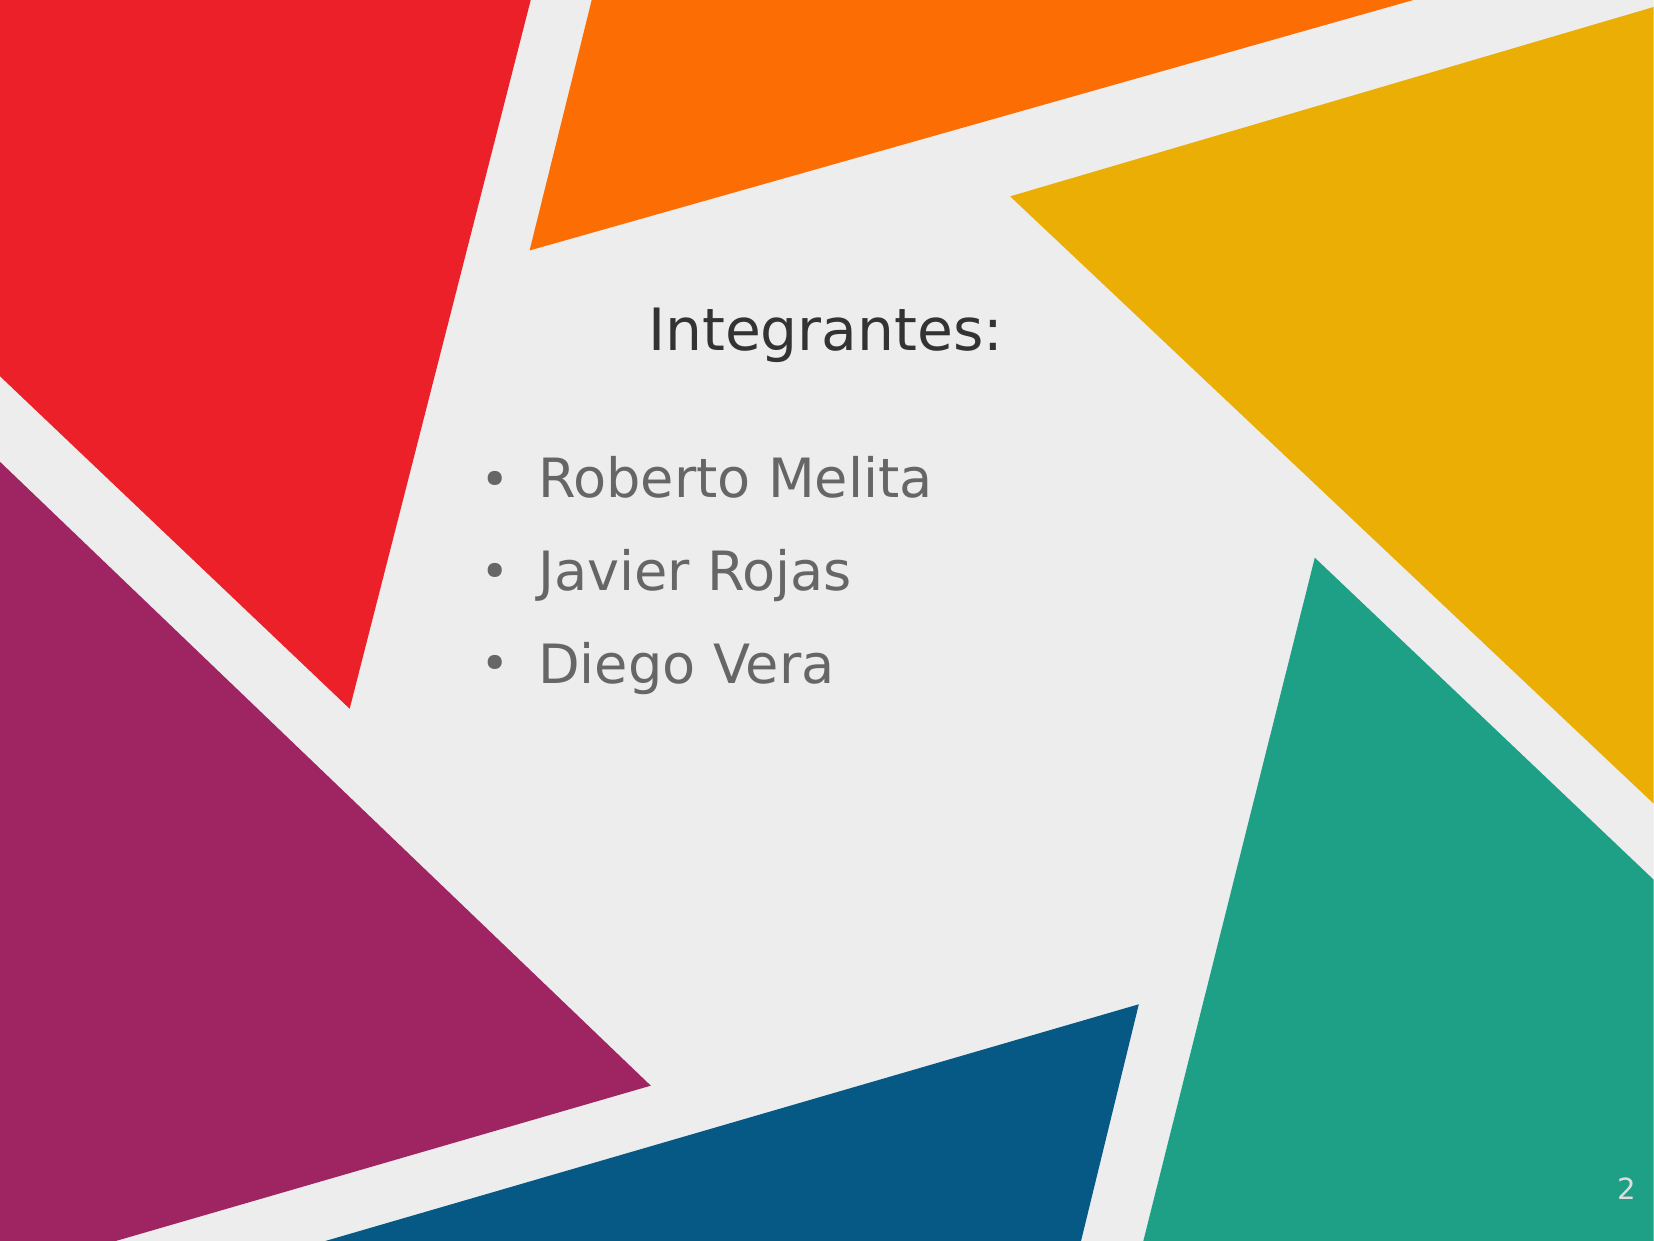

# Integrantes:
Roberto Melita
Javier Rojas
Diego Vera
2